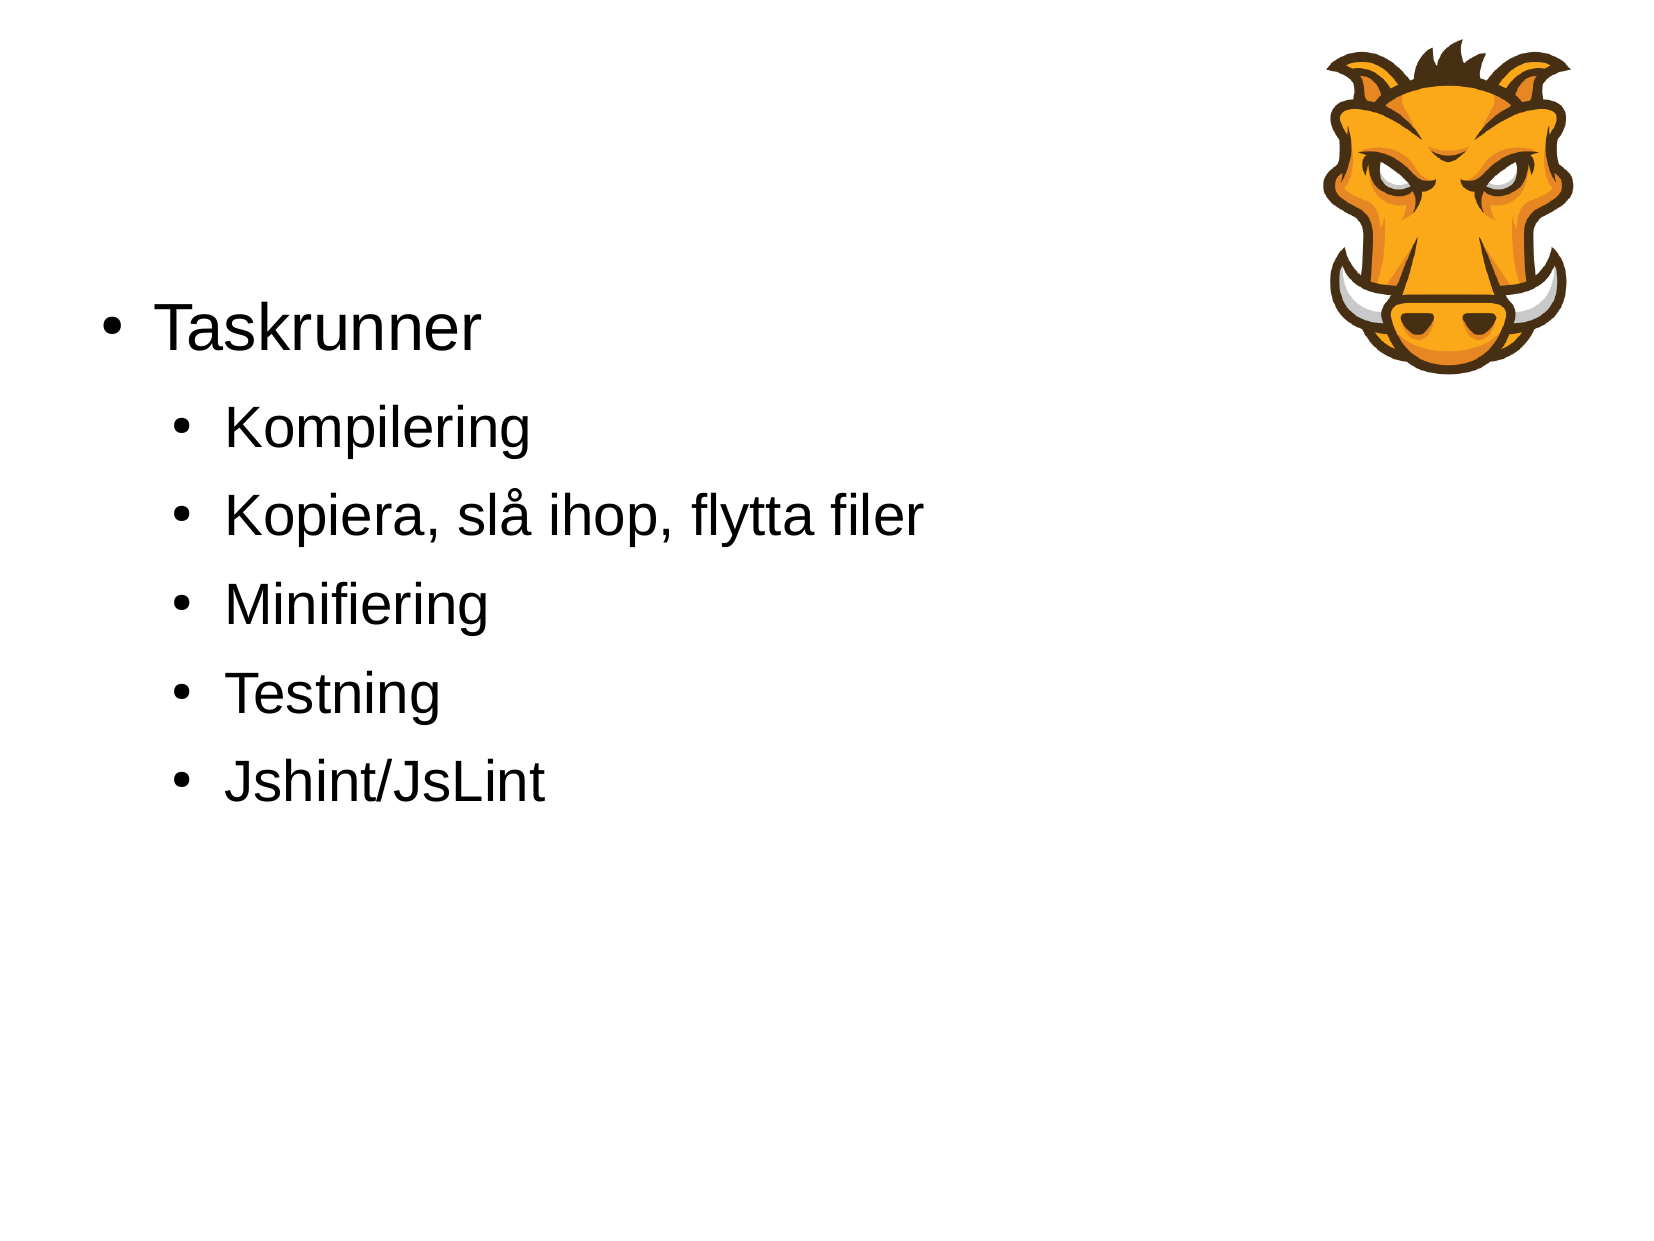

# Taskrunner
Kompilering
Kopiera, slå ihop, flytta filer
Minifiering
Testning
Jshint/JsLint